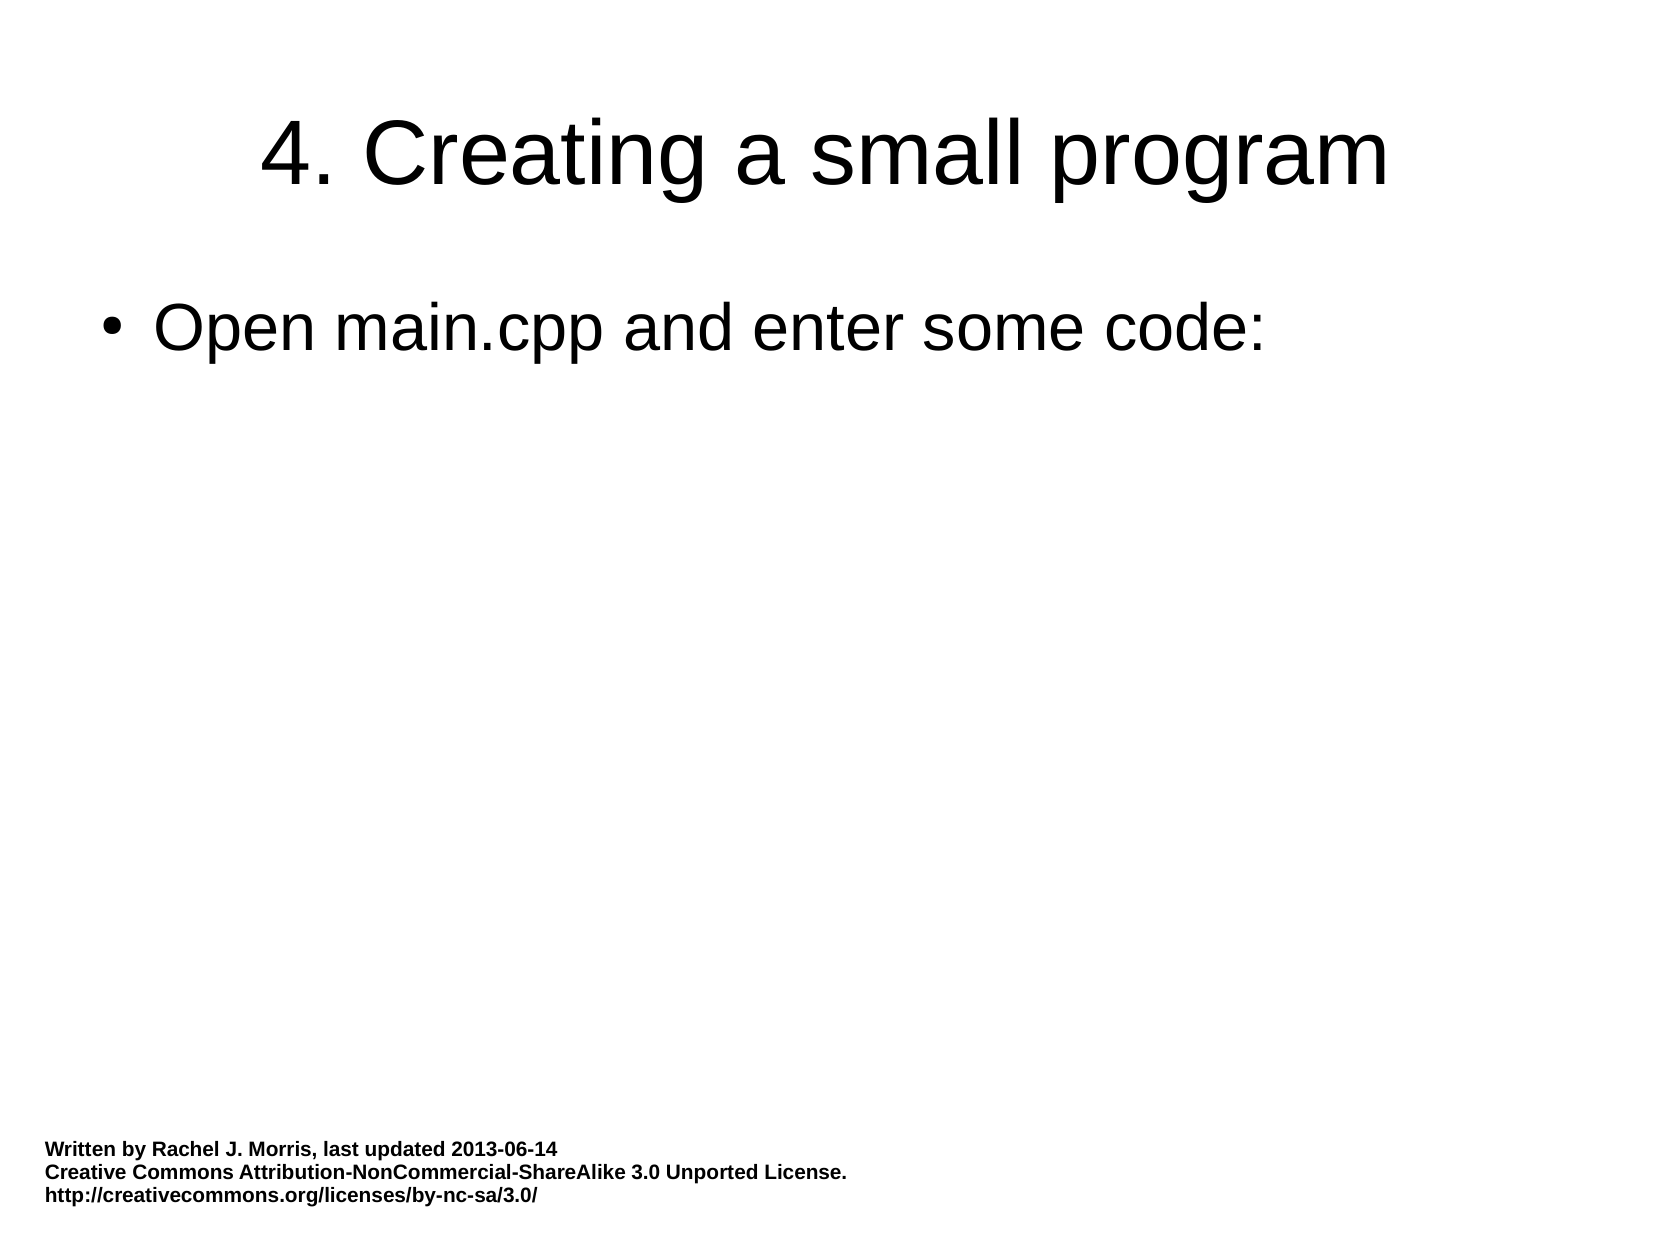

# 4. Creating a small program
Open main.cpp and enter some code: